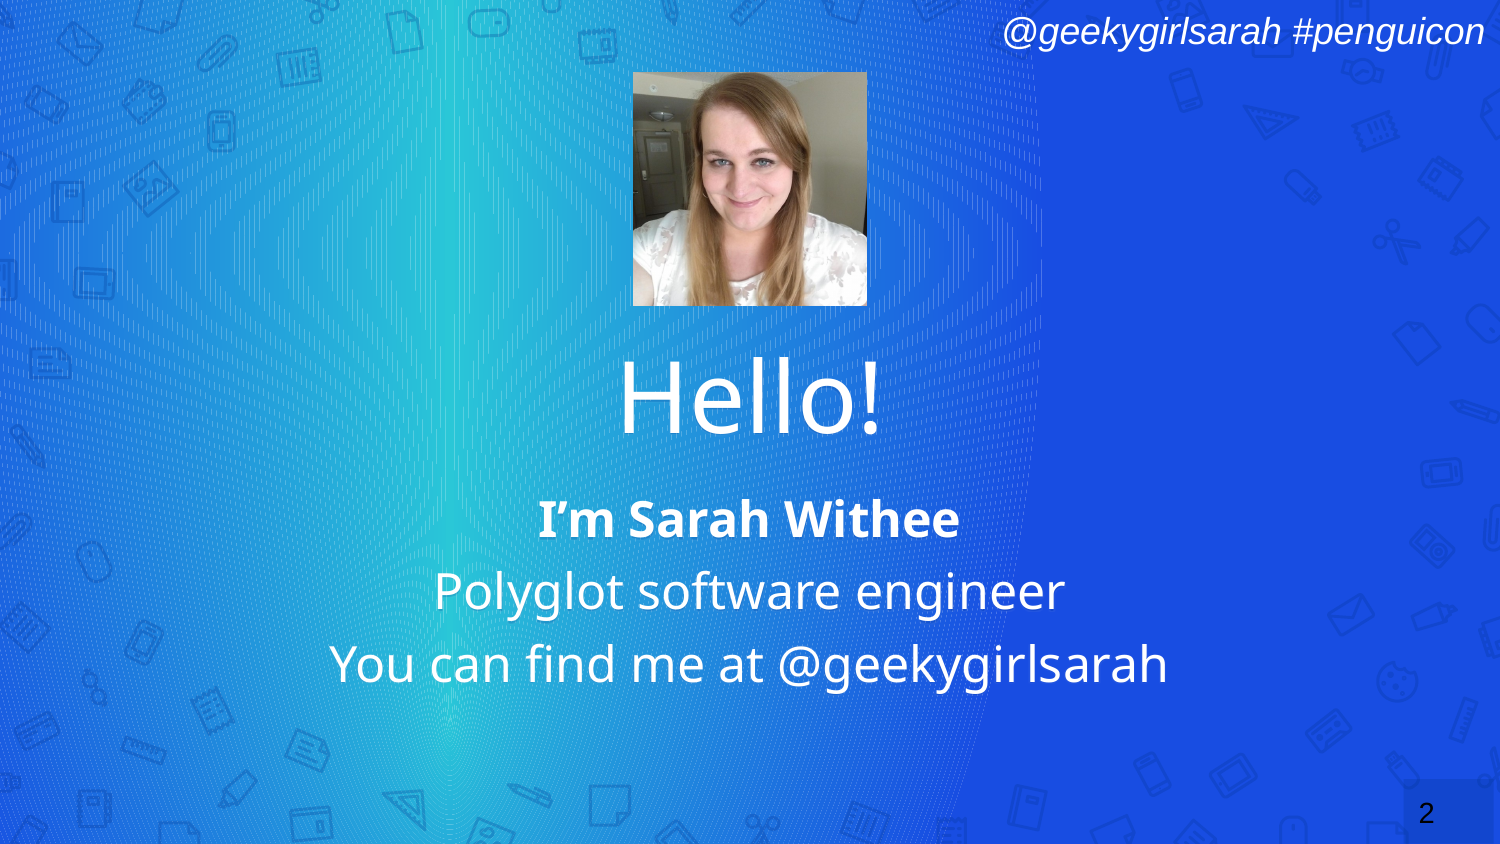

# Hello!
I’m Sarah Withee
Polyglot software engineer
You can find me at @geekygirlsarah